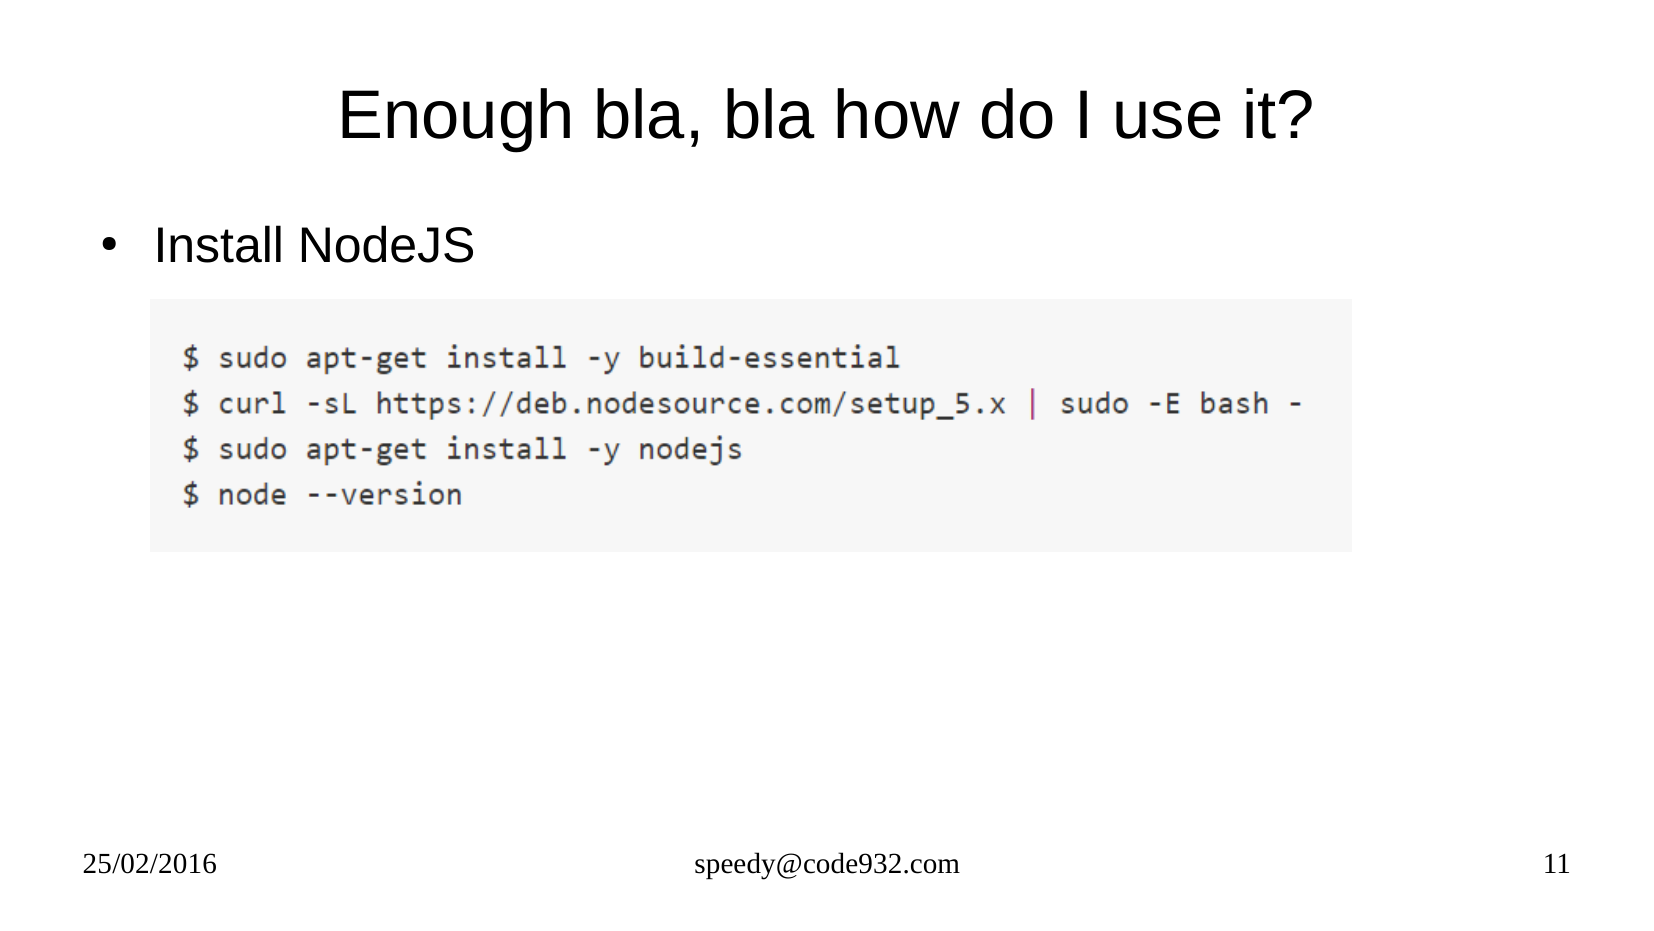

# Enough bla, bla how do I use it?
Install NodeJS
25/02/2016
speedy@code932.com
11